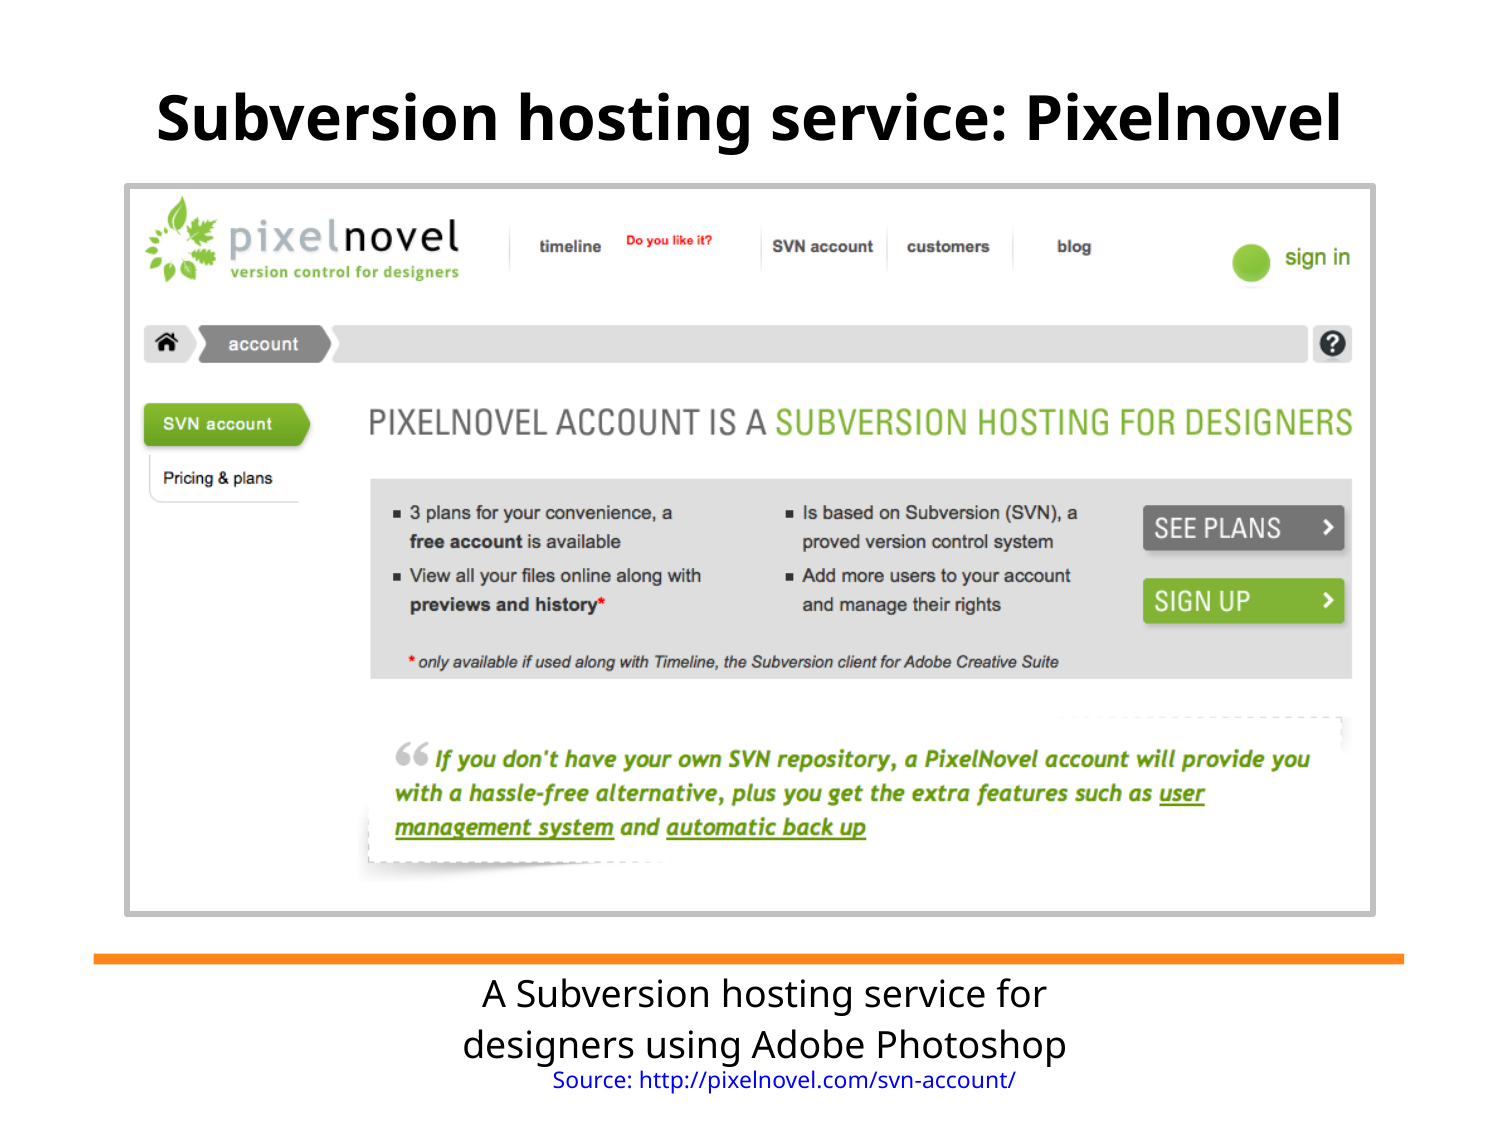

# Subversion hosting service: Pixelnovel
A Subversion hosting service for designers using Adobe Photoshop
Source: http://pixelnovel.com/svn-account/